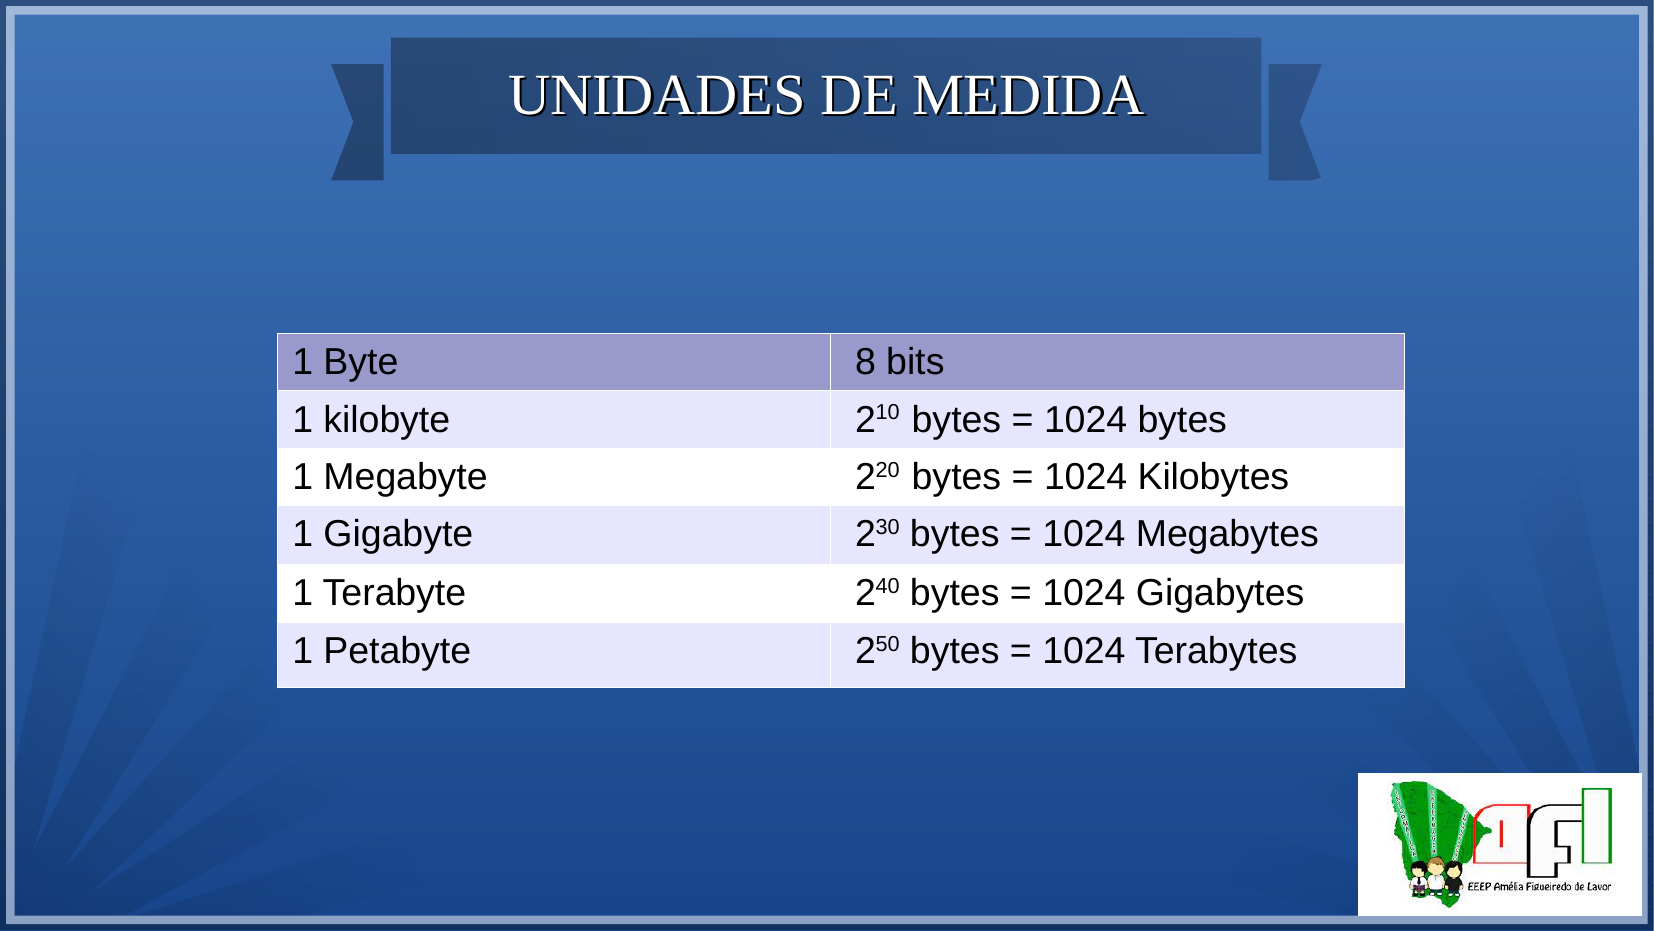

# UNIDADES DE MEDIDA
| 1 Byte | 8 bits |
| --- | --- |
| 1 kilobyte | 210 bytes = 1024 bytes |
| 1 Megabyte | 220 bytes = 1024 Kilobytes |
| 1 Gigabyte | 230 bytes = 1024 Megabytes |
| 1 Terabyte | 240 bytes = 1024 Gigabytes |
| 1 Petabyte | 250 bytes = 1024 Terabytes |